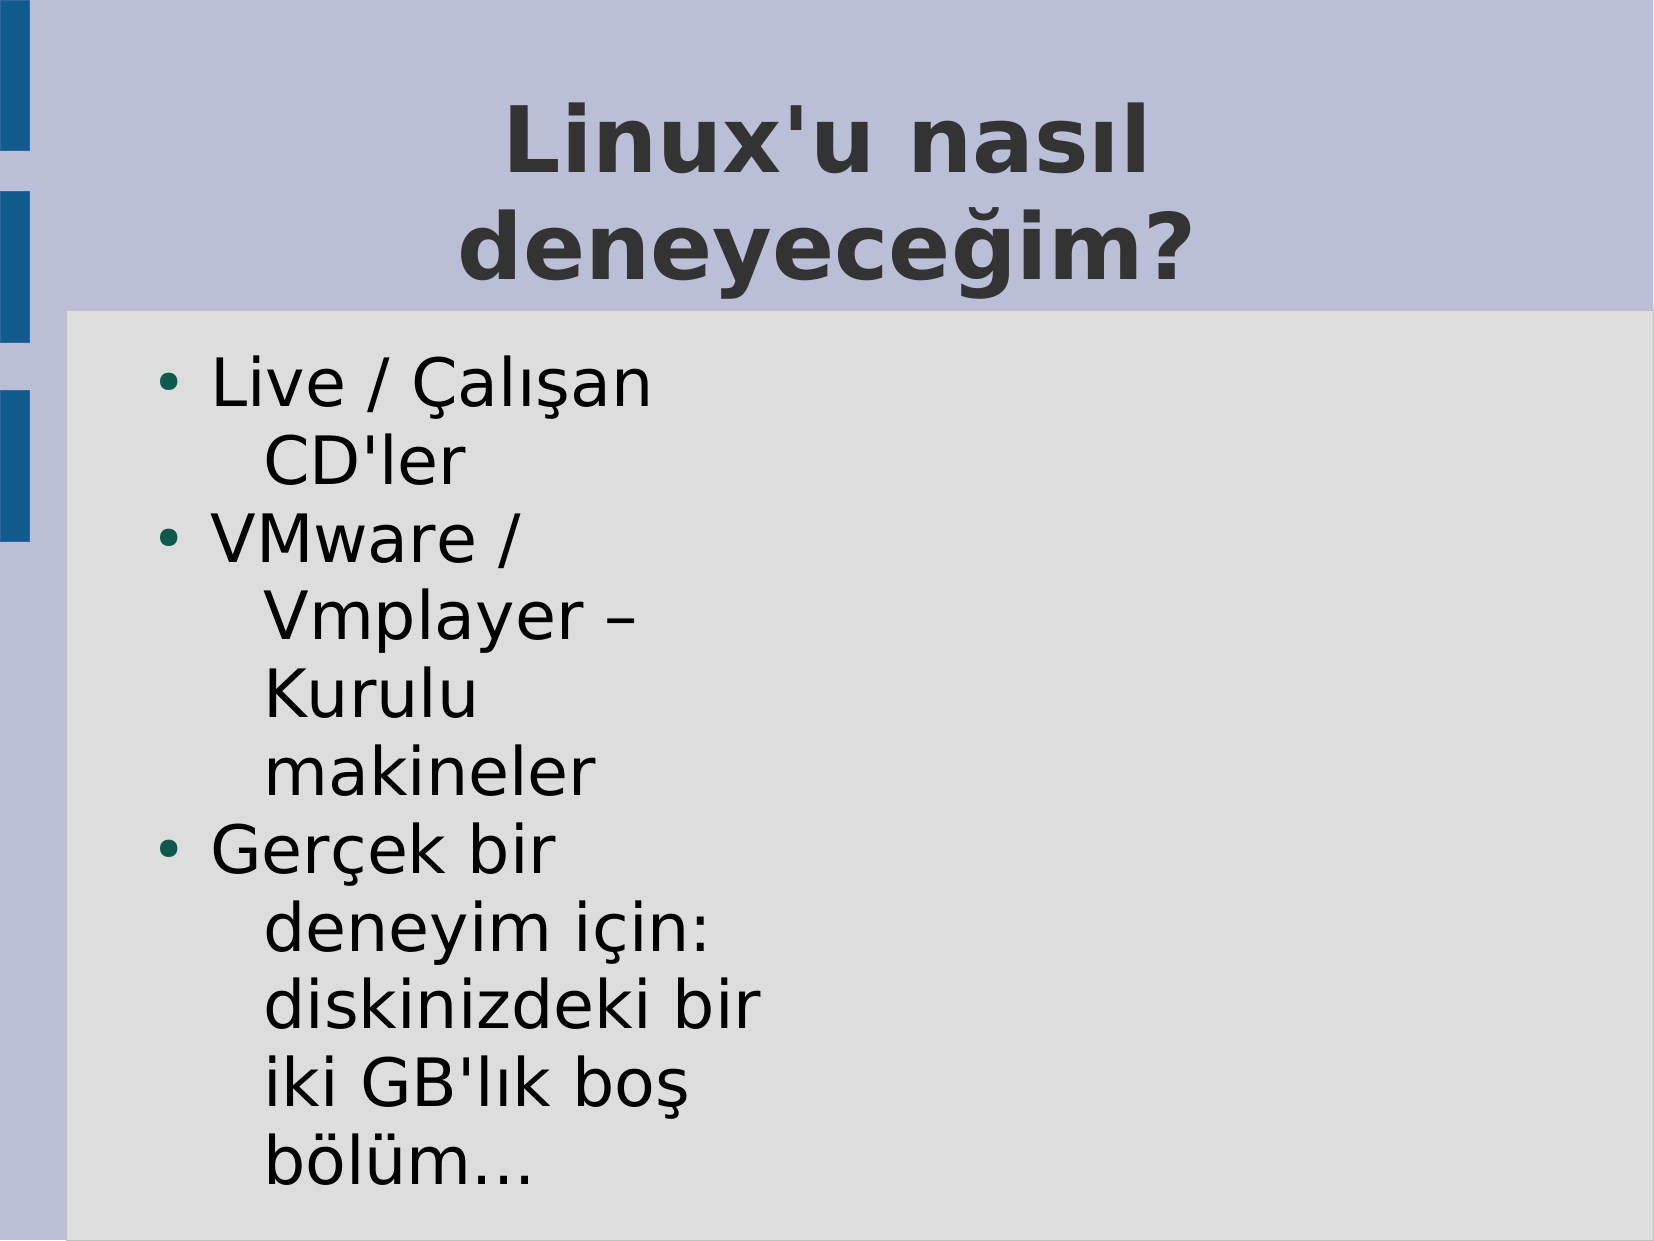

# Linux'u nasıl deneyeceğim?
Live / Çalışan CD'ler
VMware / Vmplayer – Kurulu makineler
Gerçek bir deneyim için: diskinizdeki bir iki GB'lık boş bölüm...